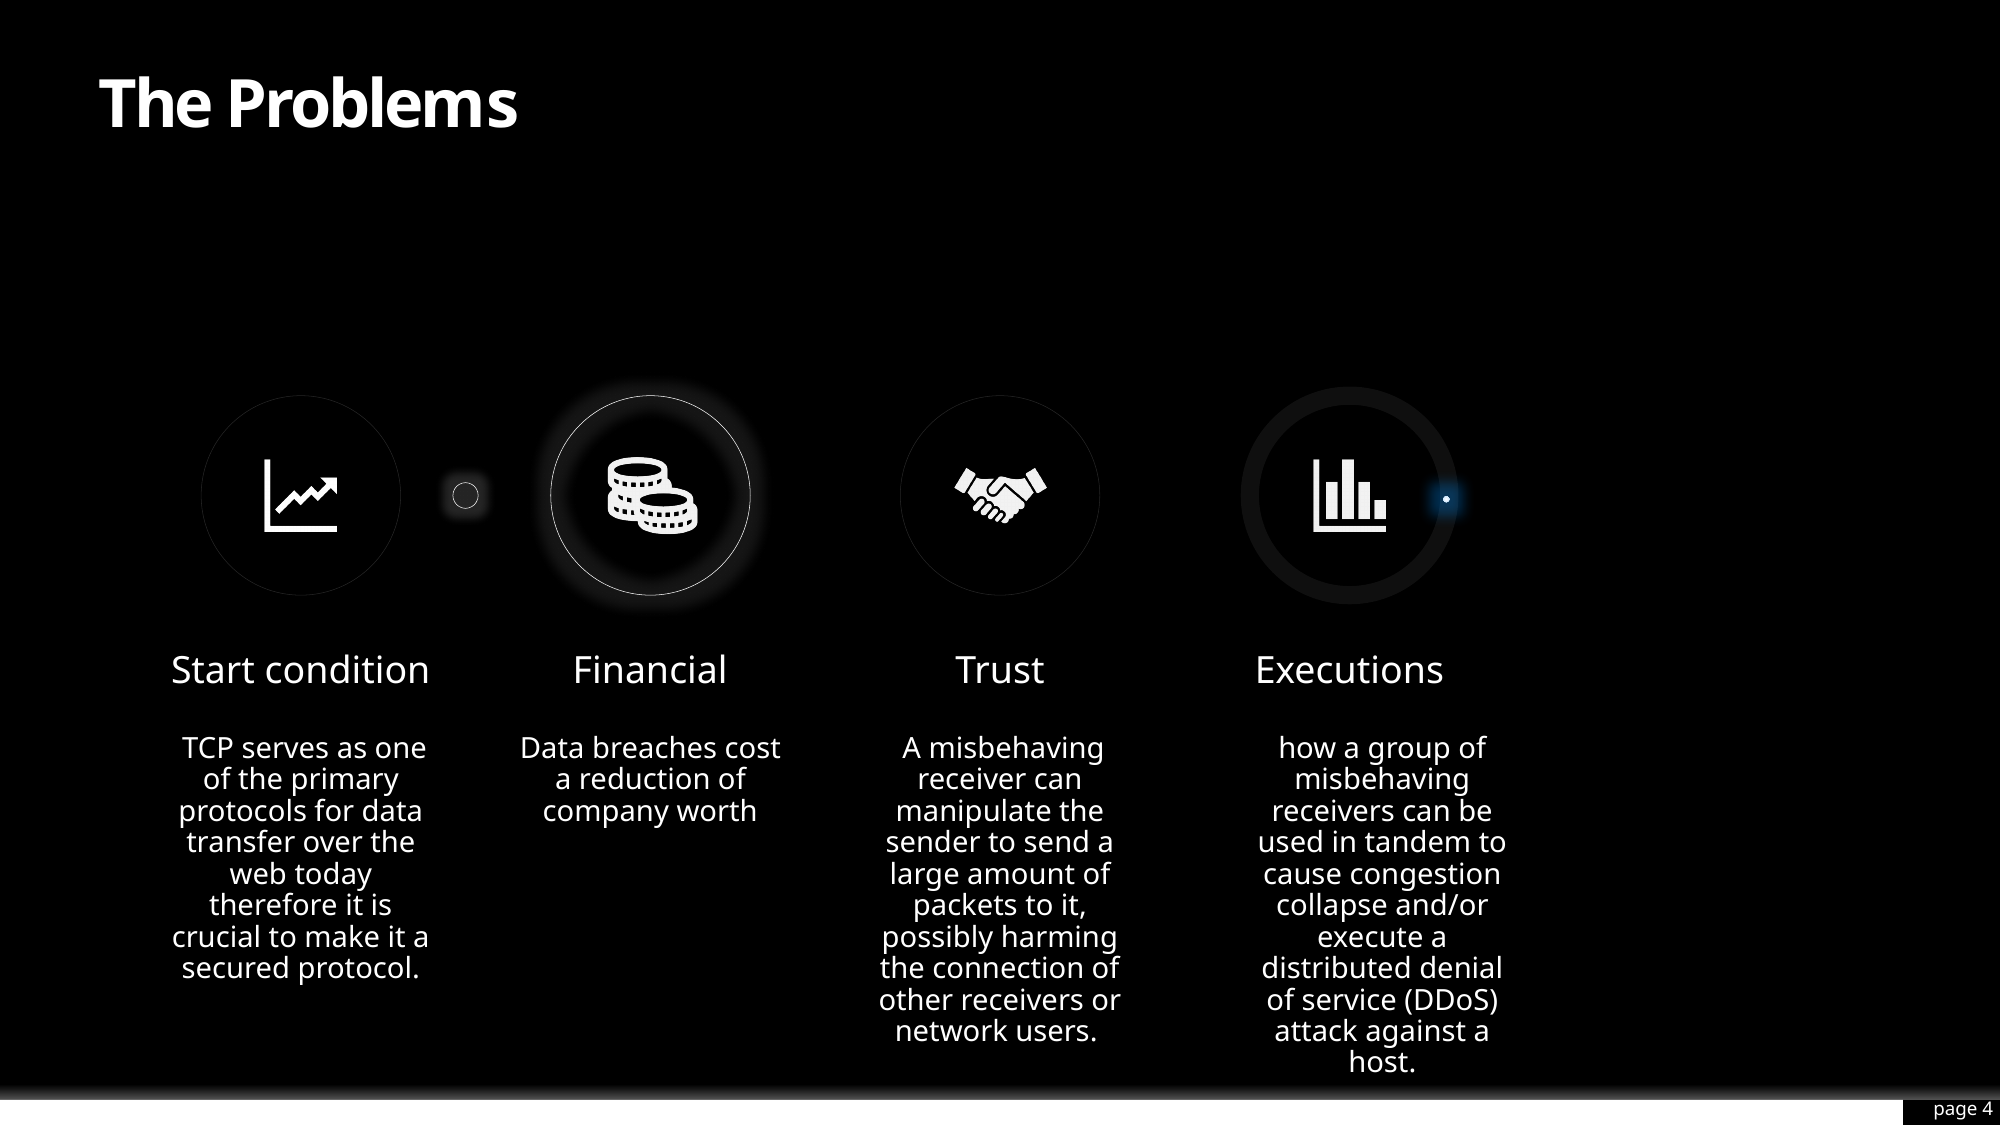

# The Problems
Start condition
Financial
Trust
Executions
 TCP serves as one of the primary protocols for data transfer over the web today therefore it is crucial to make it a secured protocol.
Data breaches cost a reduction of company worth
 A misbehaving receiver can manipulate the sender to send a large amount of packets to it, possibly harming the connection of other receivers or network users.
how a group of misbehaving receivers can be used in tandem to cause congestion collapse and/or execute a distributed denial of service (DDoS) attack against a host.
page